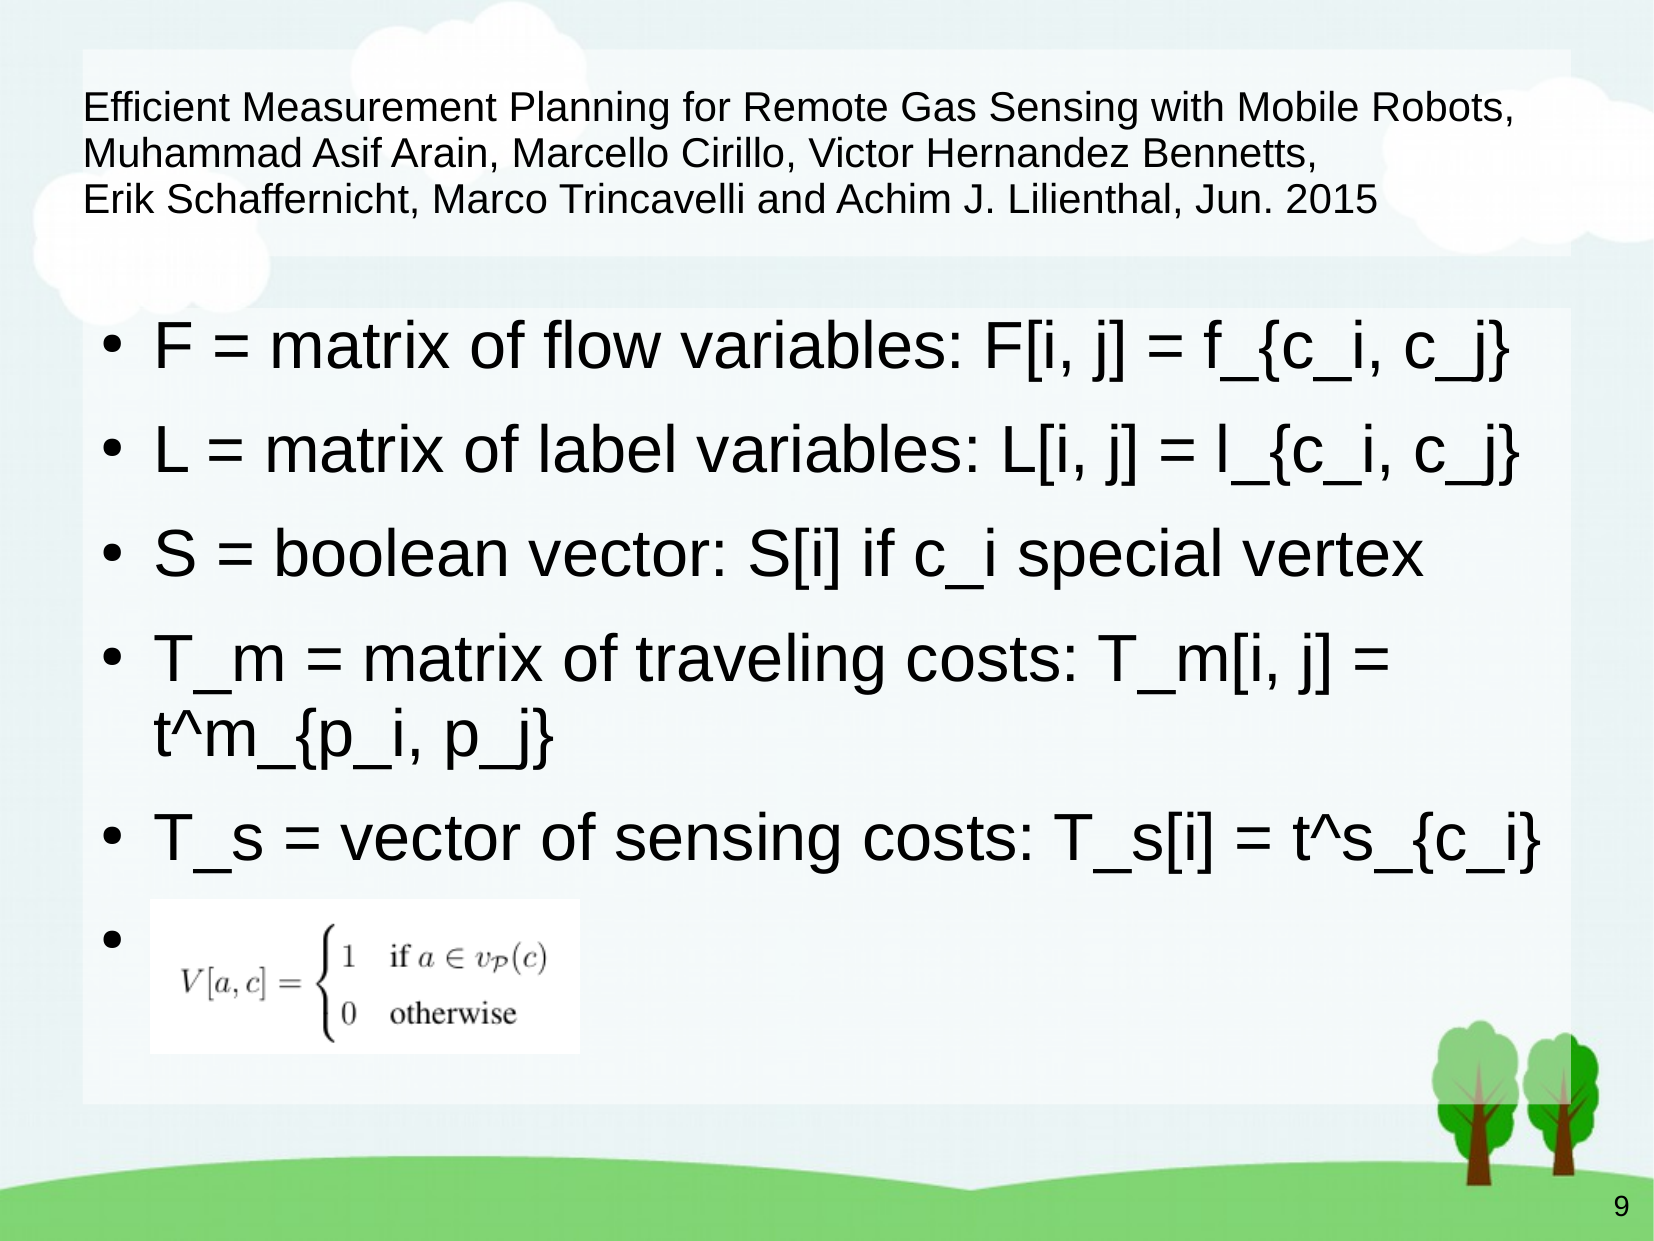

# Efficient Measurement Planning for Remote Gas Sensing with Mobile Robots, Muhammad Asif Arain, Marcello Cirillo, Victor Hernandez Bennetts, Erik Schaffernicht, Marco Trincavelli and Achim J. Lilienthal, Jun. 2015
F = matrix of flow variables: F[i, j] = f_{c_i, c_j}
L = matrix of label variables: L[i, j] = l_{c_i, c_j}
S = boolean vector: S[i] if c_i special vertex
T_m = matrix of traveling costs: T_m[i, j] = t^m_{p_i, p_j}
T_s = vector of sensing costs: T_s[i] = t^s_{c_i}
9